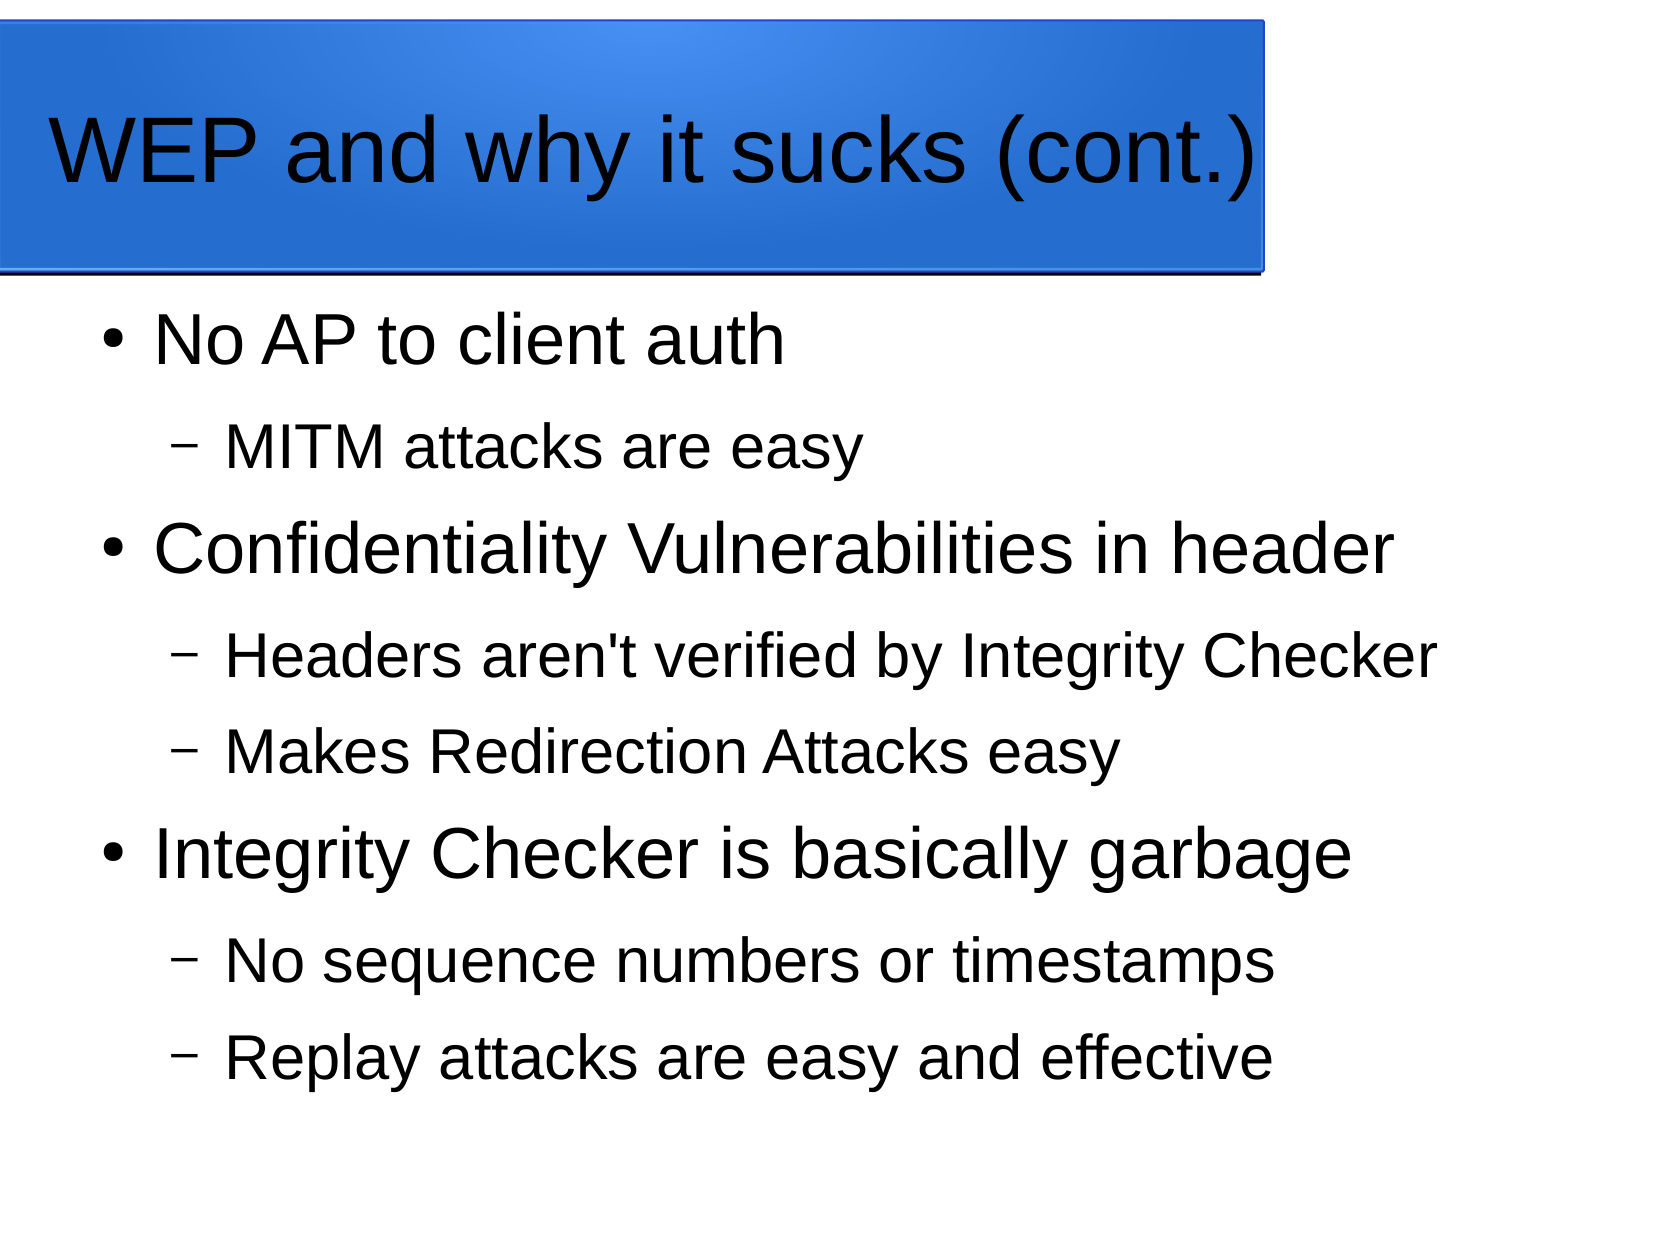

# WEP and why it sucks (cont.)
No AP to client auth
MITM attacks are easy
Confidentiality Vulnerabilities in header
Headers aren't verified by Integrity Checker
Makes Redirection Attacks easy
Integrity Checker is basically garbage
No sequence numbers or timestamps
Replay attacks are easy and effective